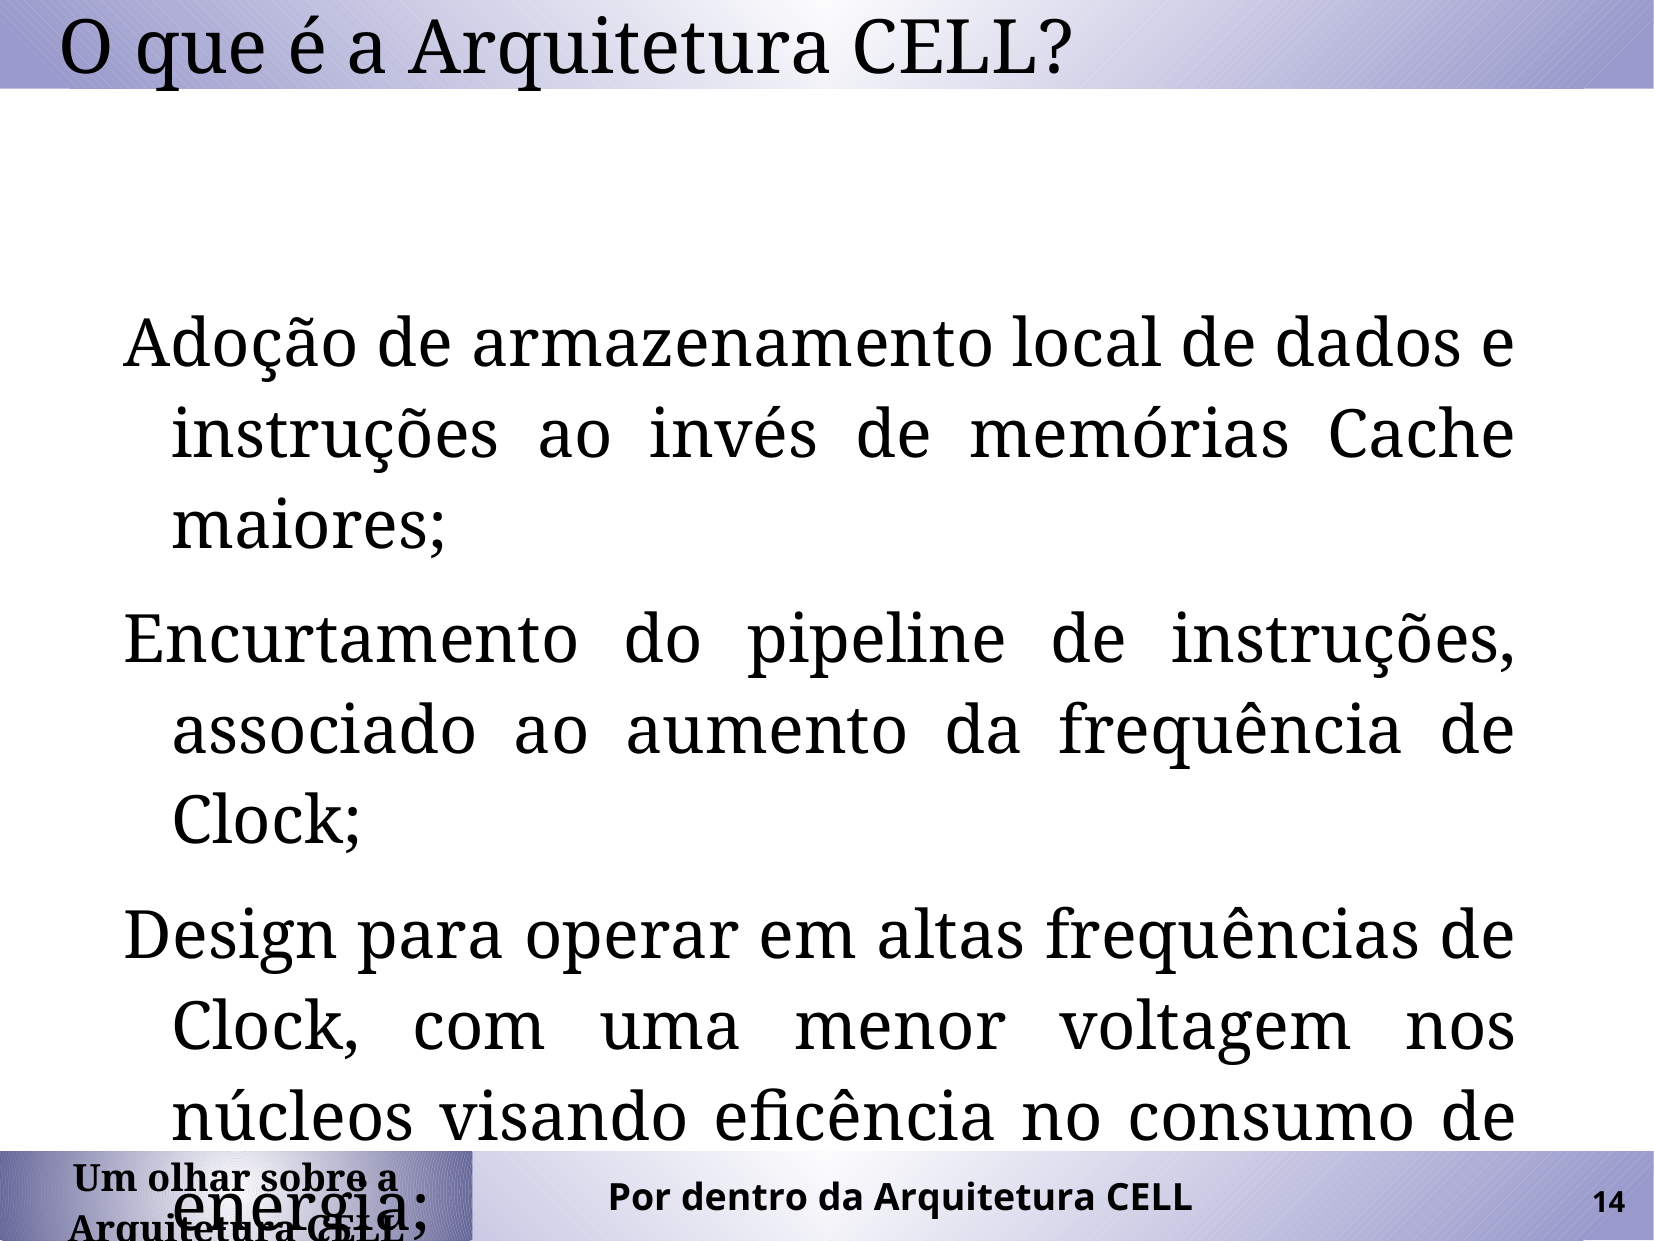

# O que é a Arquitetura CELL?
Adoção de armazenamento local de dados e instruções ao invés de memórias Cache maiores;
Encurtamento do pipeline de instruções, associado ao aumento da frequência de Clock;
Design para operar em altas frequências de Clock, com uma menor voltagem nos núcleos visando eficência no consumo de energia;
Por dentro da Arquitetura CELL
14